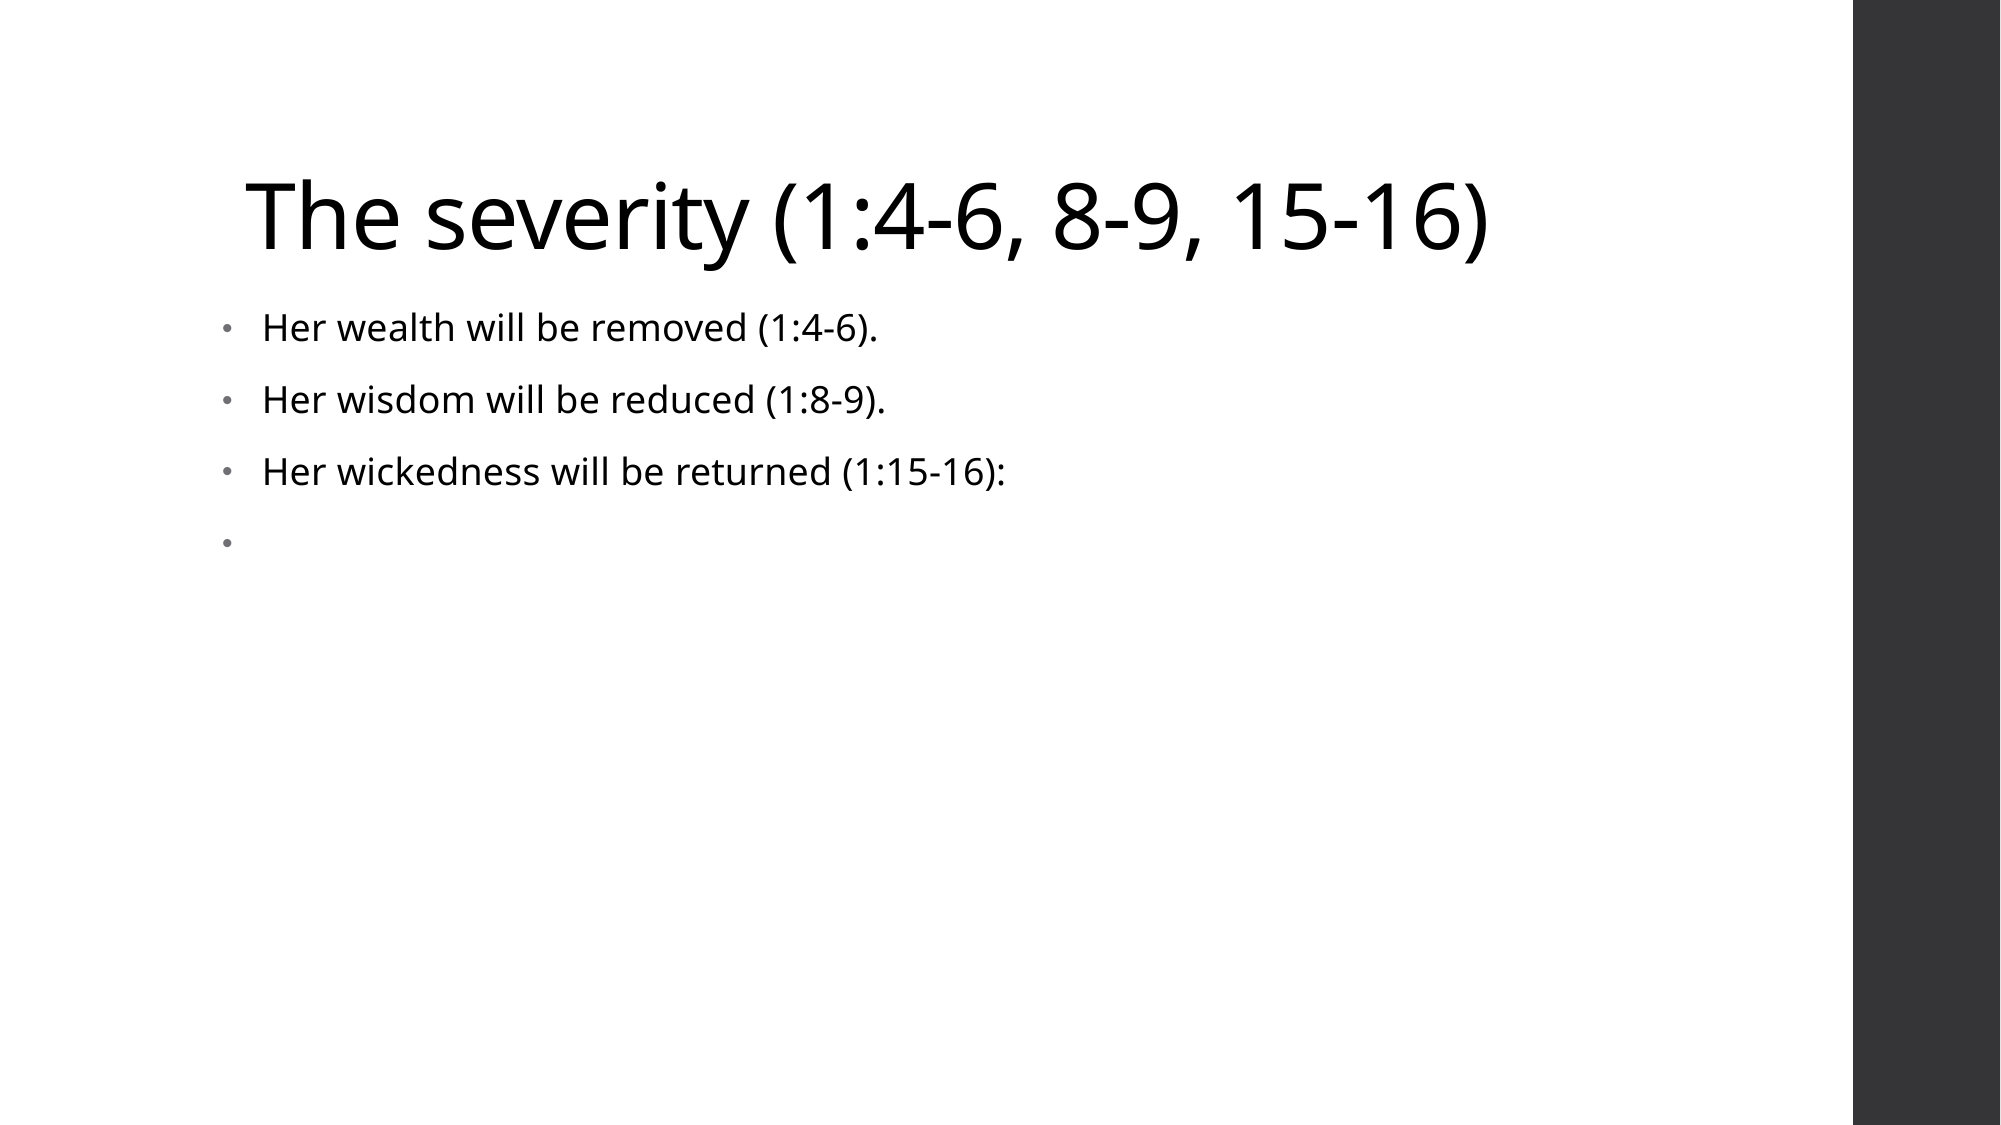

# The severity (1:4-6, 8-9, 15-16)
 Her wealth will be removed (1:4-6).
 Her wisdom will be reduced (1:8-9).
 Her wickedness will be returned (1:15-16):